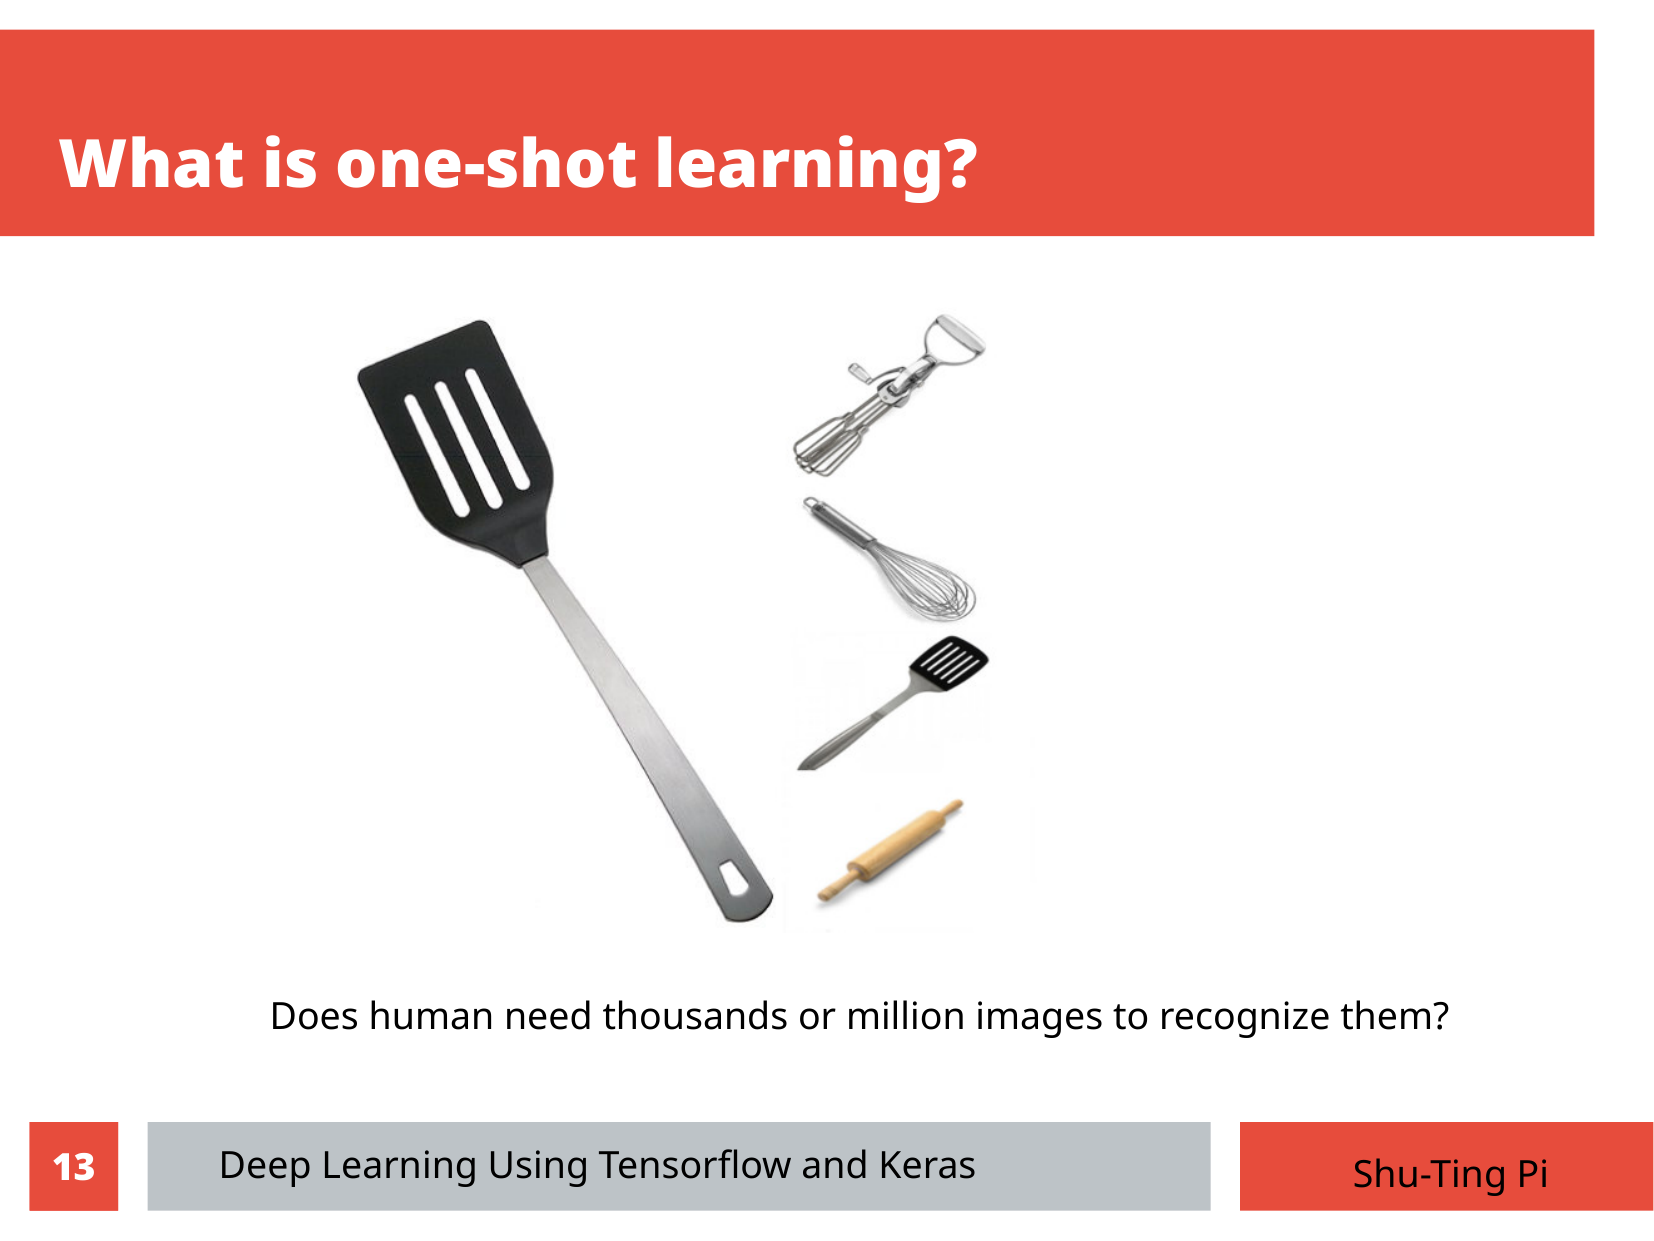

# What is one-shot learning?
Does human need thousands or million images to recognize them?
13
Deep Learning Using Tensorflow and Keras
Shu-Ting Pi